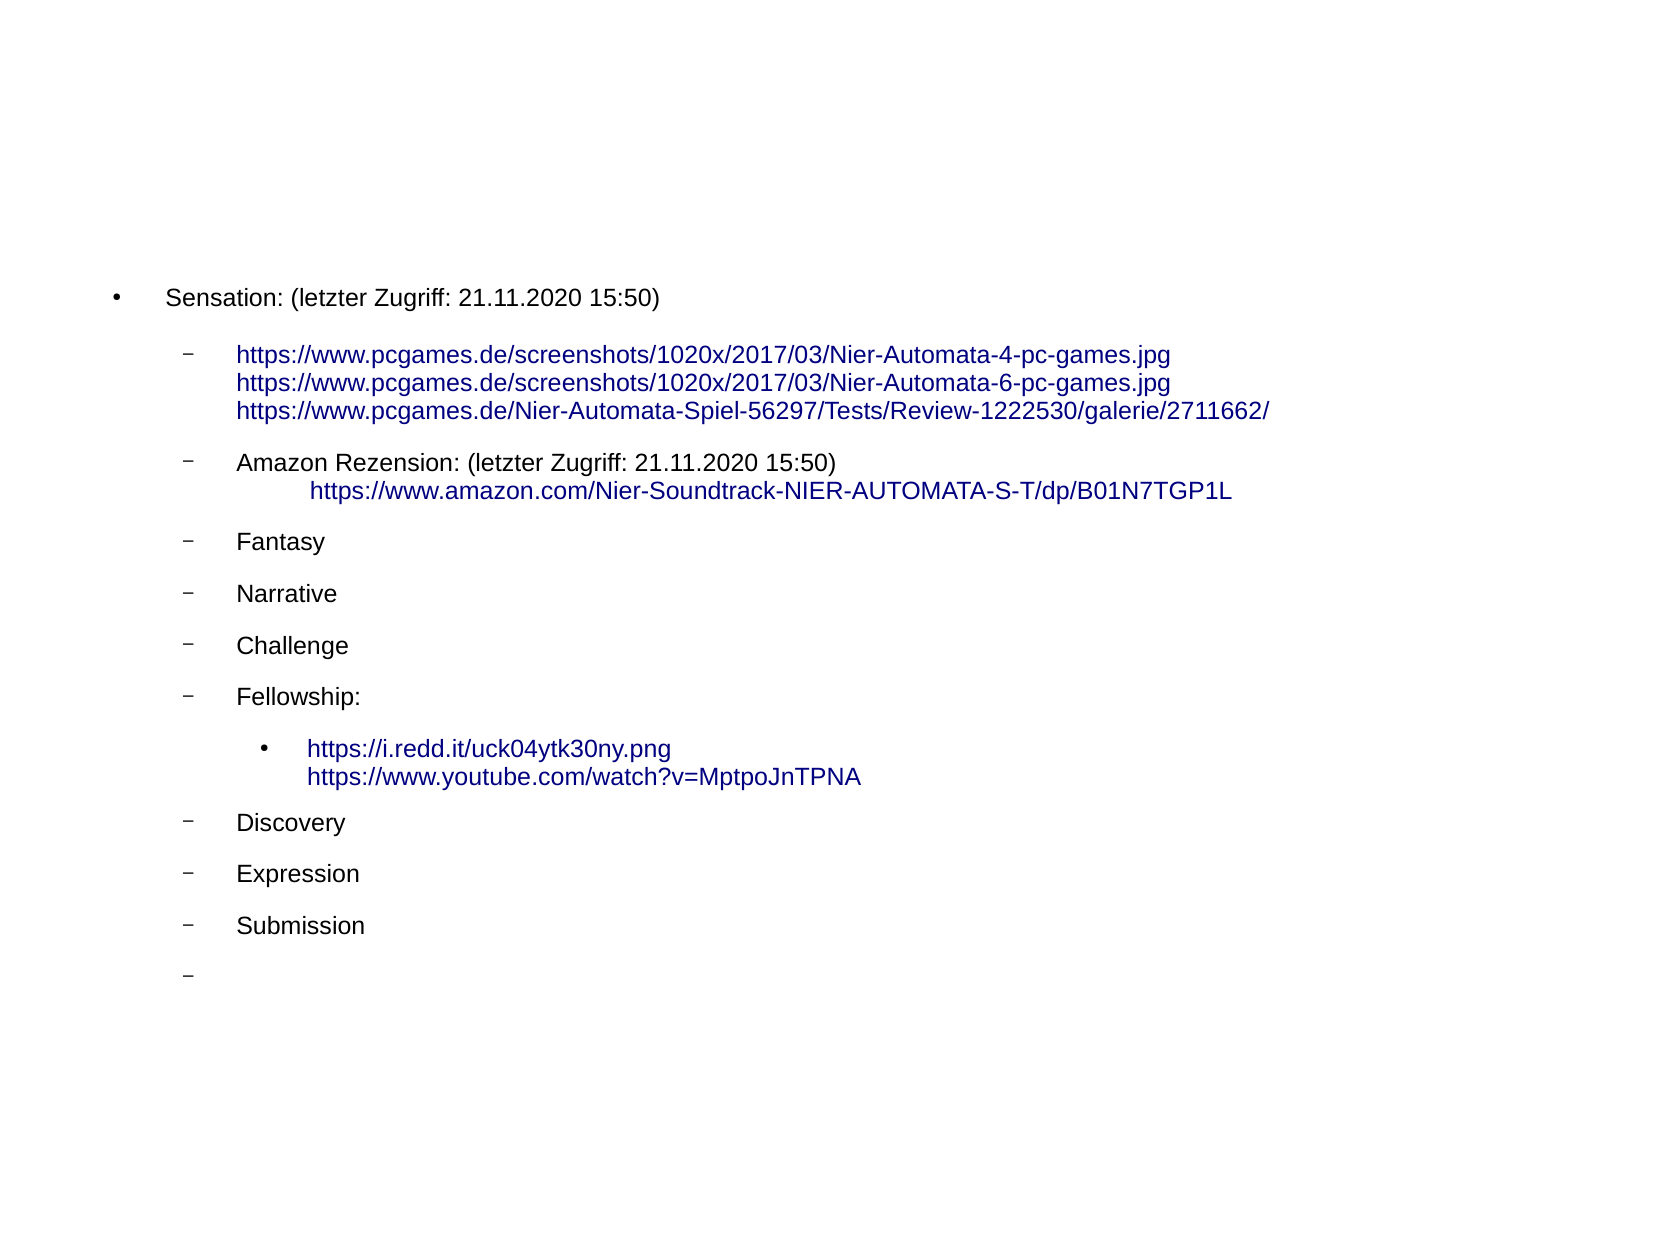

#
Sensation: (letzter Zugriff: 21.11.2020 15:50)
https://www.pcgames.de/screenshots/1020x/2017/03/Nier-Automata-4-pc-games.jpghttps://www.pcgames.de/screenshots/1020x/2017/03/Nier-Automata-6-pc-games.jpg https://www.pcgames.de/Nier-Automata-Spiel-56297/Tests/Review-1222530/galerie/2711662/
Amazon Rezension: (letzter Zugriff: 21.11.2020 15:50)
	https://www.amazon.com/Nier-Soundtrack-NIER-AUTOMATA-S-T/dp/B01N7TGP1L
Fantasy
Narrative
Challenge
Fellowship:
https://i.redd.it/uck04ytk30ny.png
https://www.youtube.com/watch?v=MptpoJnTPNA
Discovery
Expression
Submission